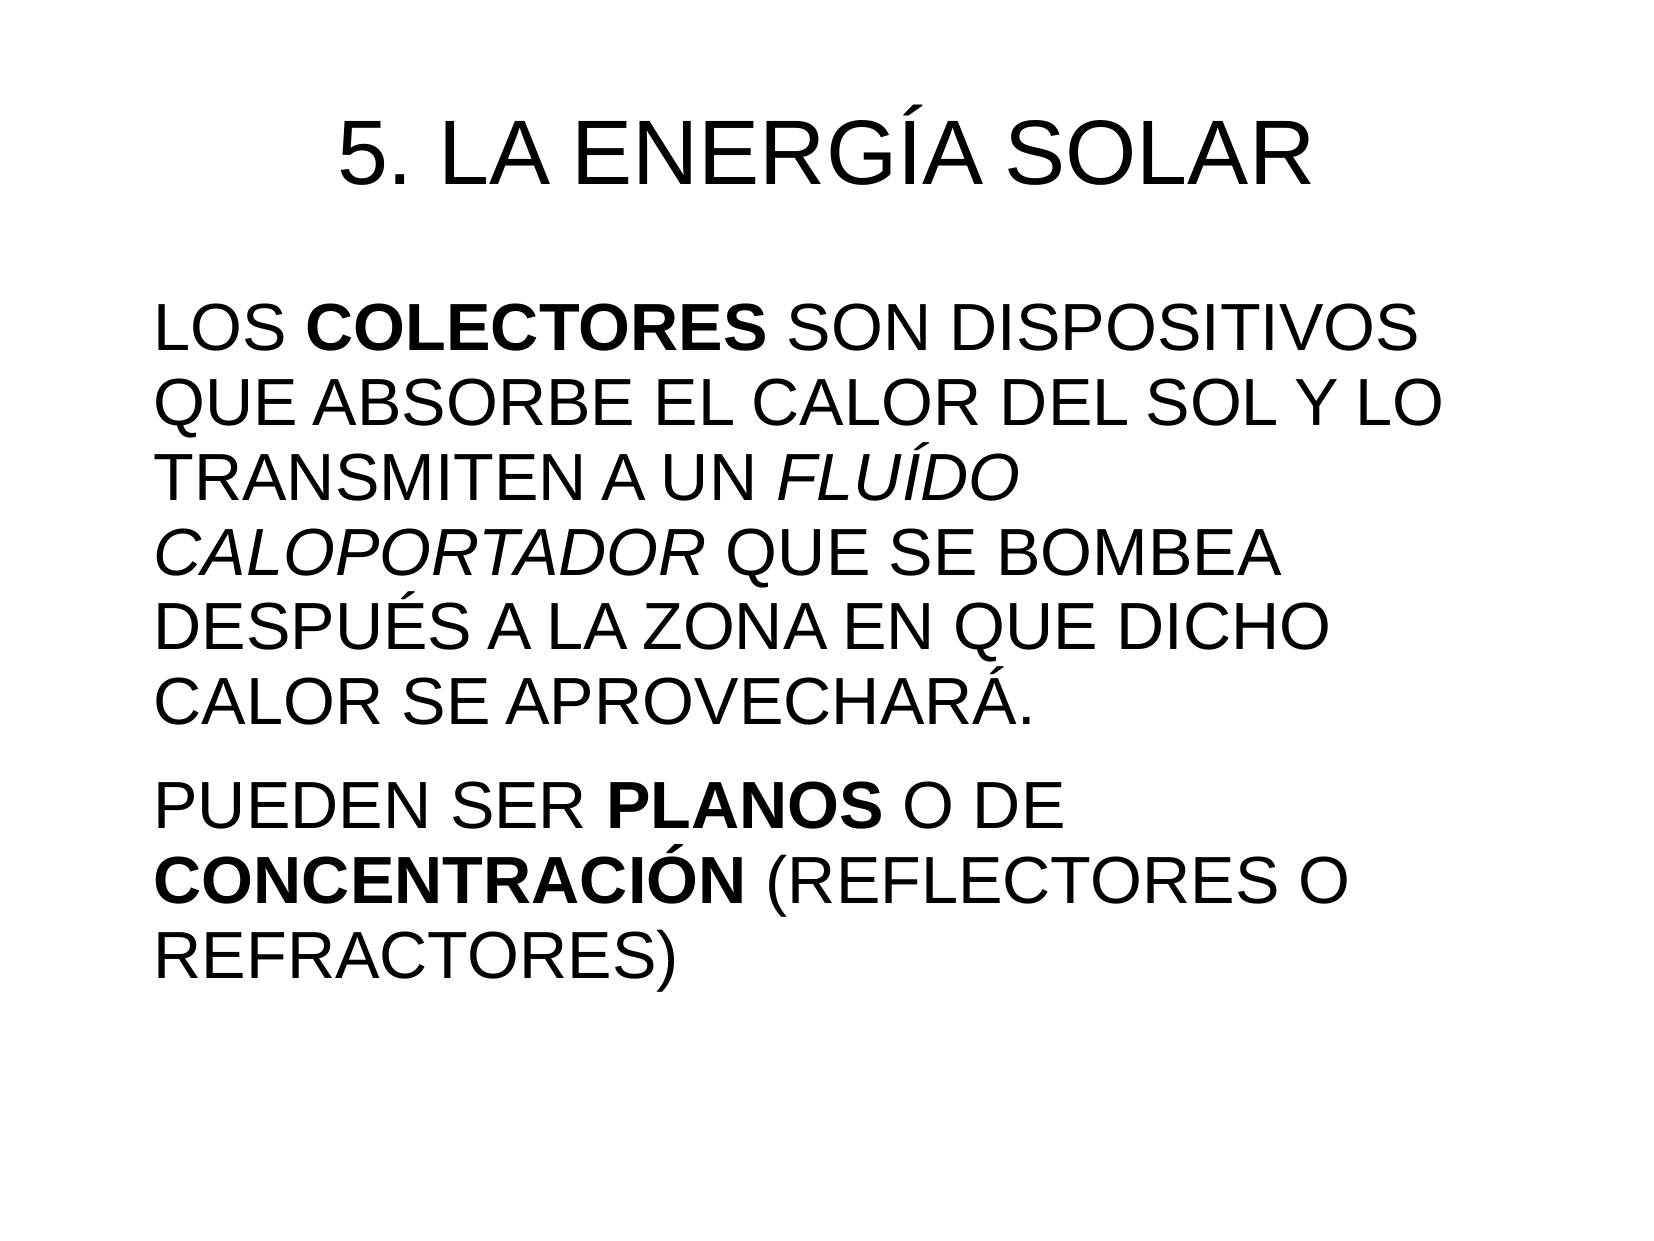

# 5. LA ENERGÍA SOLAR
LOS COLECTORES SON DISPOSITIVOS QUE ABSORBE EL CALOR DEL SOL Y LO TRANSMITEN A UN FLUÍDO CALOPORTADOR QUE SE BOMBEA DESPUÉS A LA ZONA EN QUE DICHO CALOR SE APROVECHARÁ.
PUEDEN SER PLANOS O DE CONCENTRACIÓN (REFLECTORES O REFRACTORES)